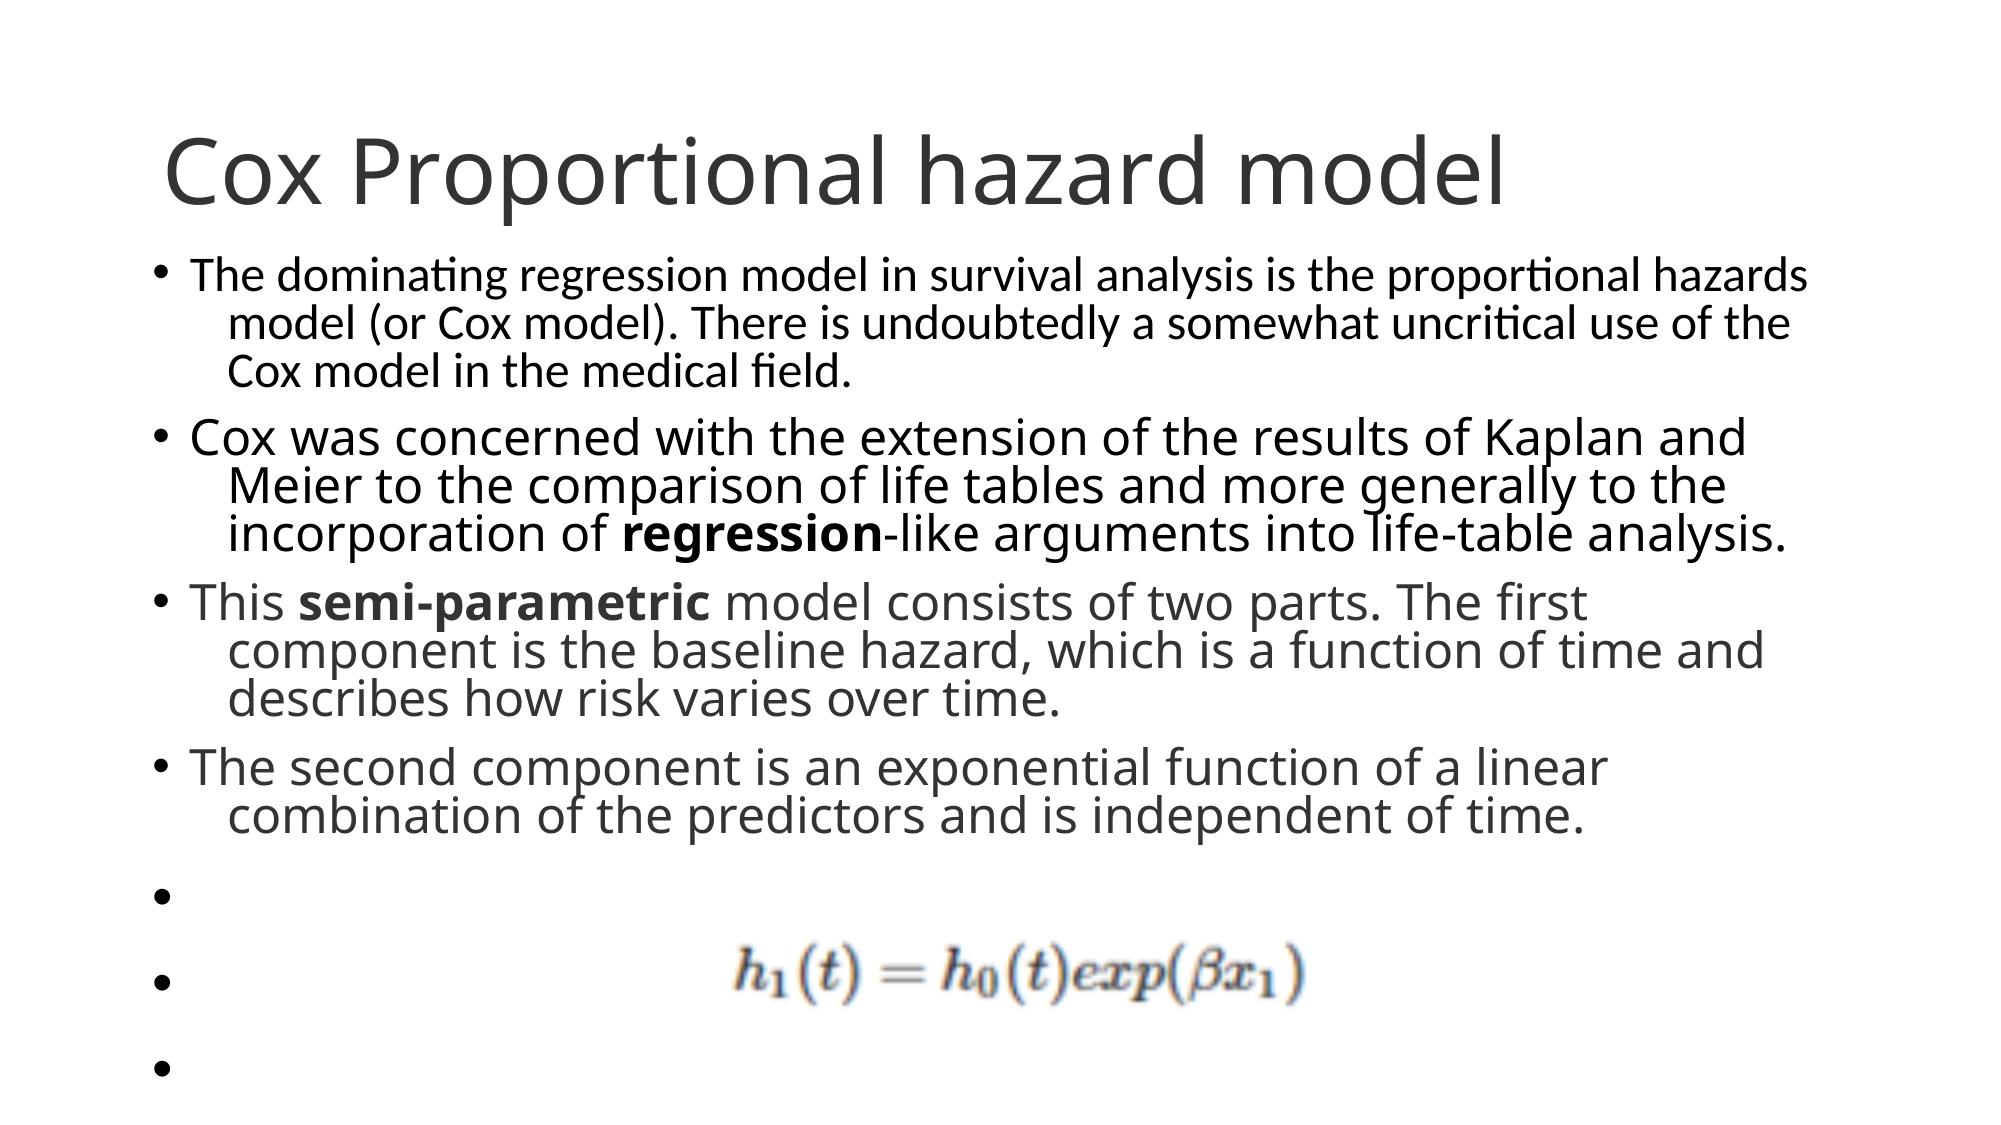

Cox Proportional hazard model
# The dominating regression model in survival analysis is the proportional hazards model (or Cox model). There is undoubtedly a somewhat uncritical use of the Cox model in the medical field.
Cox was concerned with the extension of the results of Kaplan and Meier to the comparison of life tables and more generally to the incorporation of regression-like arguments into life-table analysis.
This semi-parametric model consists of two parts. The first component is the baseline hazard, which is a function of time and describes how risk varies over time.
The second component is an exponential function of a linear combination of the predictors and is independent of time.